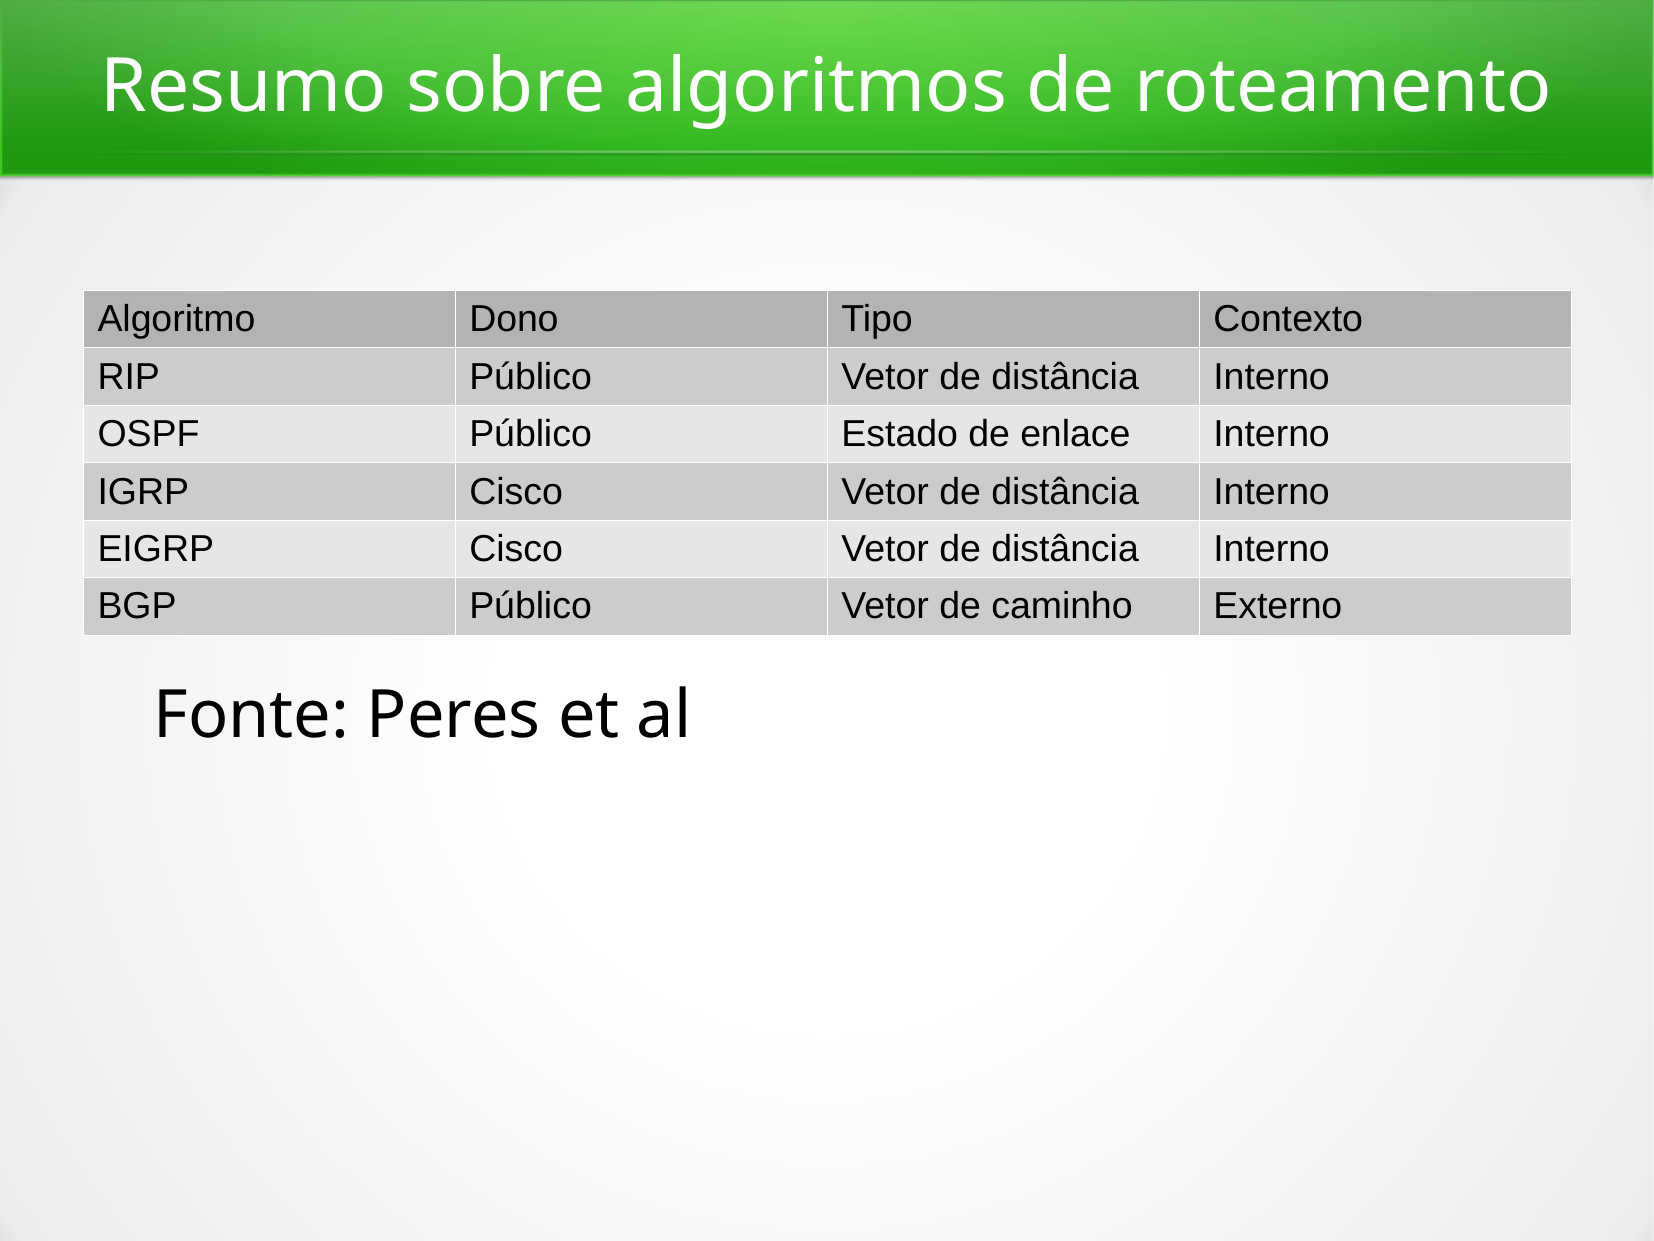

# Resumo sobre algoritmos de roteamento
| Algoritmo | Dono | Tipo | Contexto |
| --- | --- | --- | --- |
| RIP | Público | Vetor de distância | Interno |
| OSPF | Público | Estado de enlace | Interno |
| IGRP | Cisco | Vetor de distância | Interno |
| EIGRP | Cisco | Vetor de distância | Interno |
| BGP | Público | Vetor de caminho | Externo |
Fonte: Peres et al